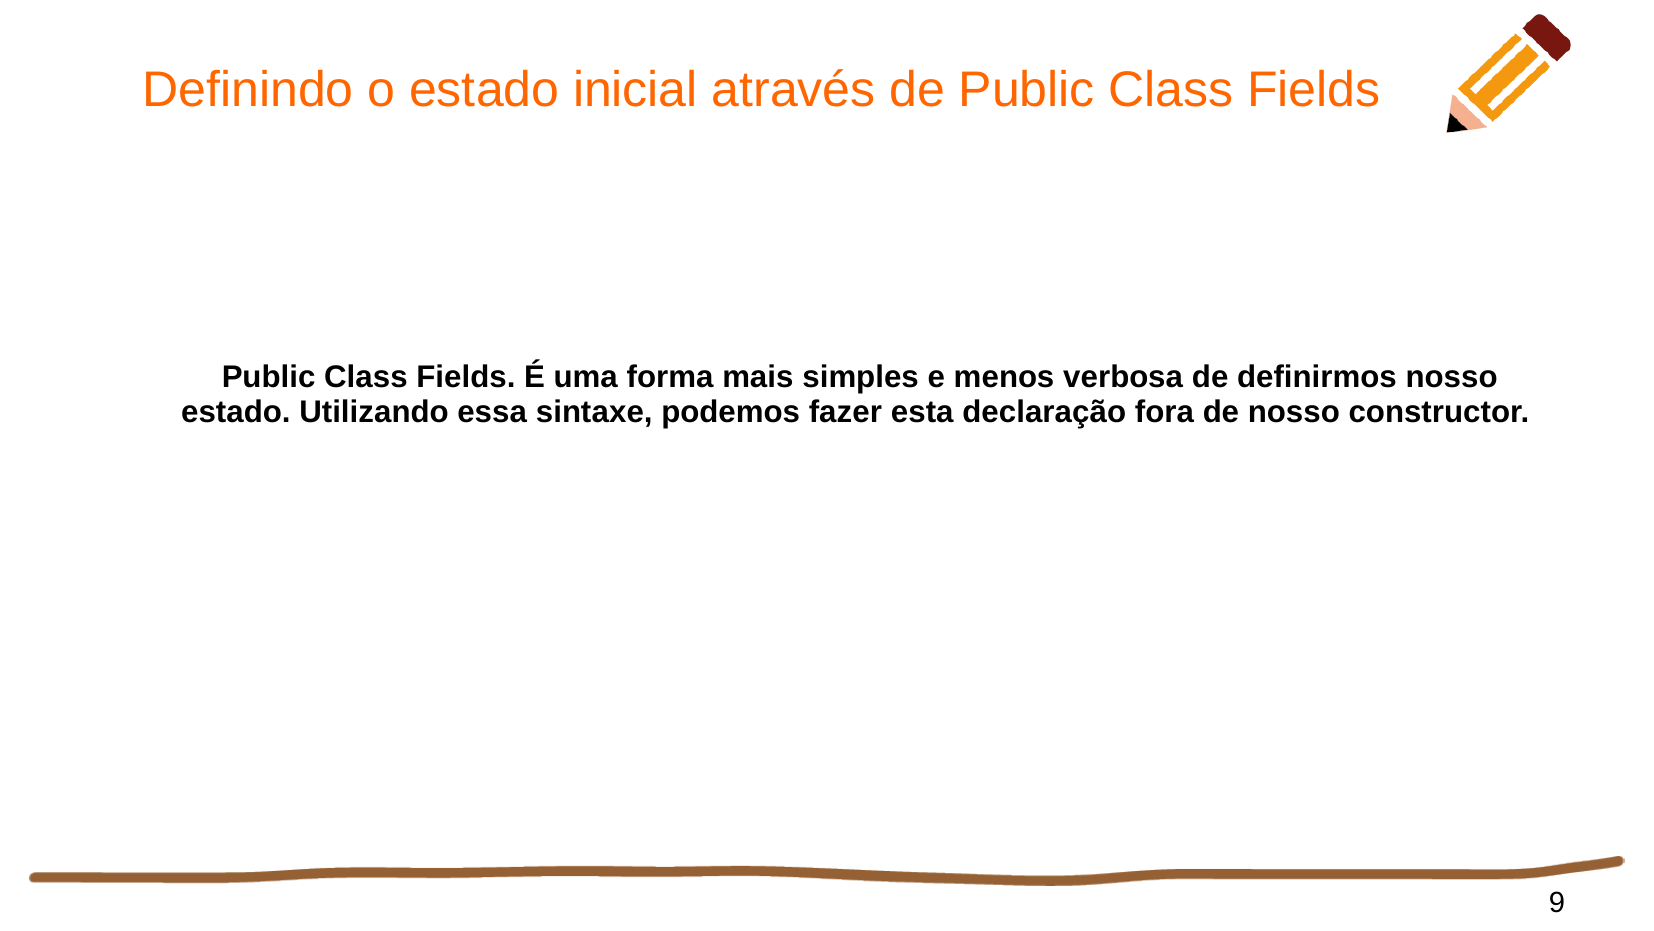

# Definindo o estado inicial através de Public Class Fields
 Public Class Fields. É uma forma mais simples e menos verbosa de definirmos nosso estado. Utilizando essa sintaxe, podemos fazer esta declaração fora de nosso constructor.
9